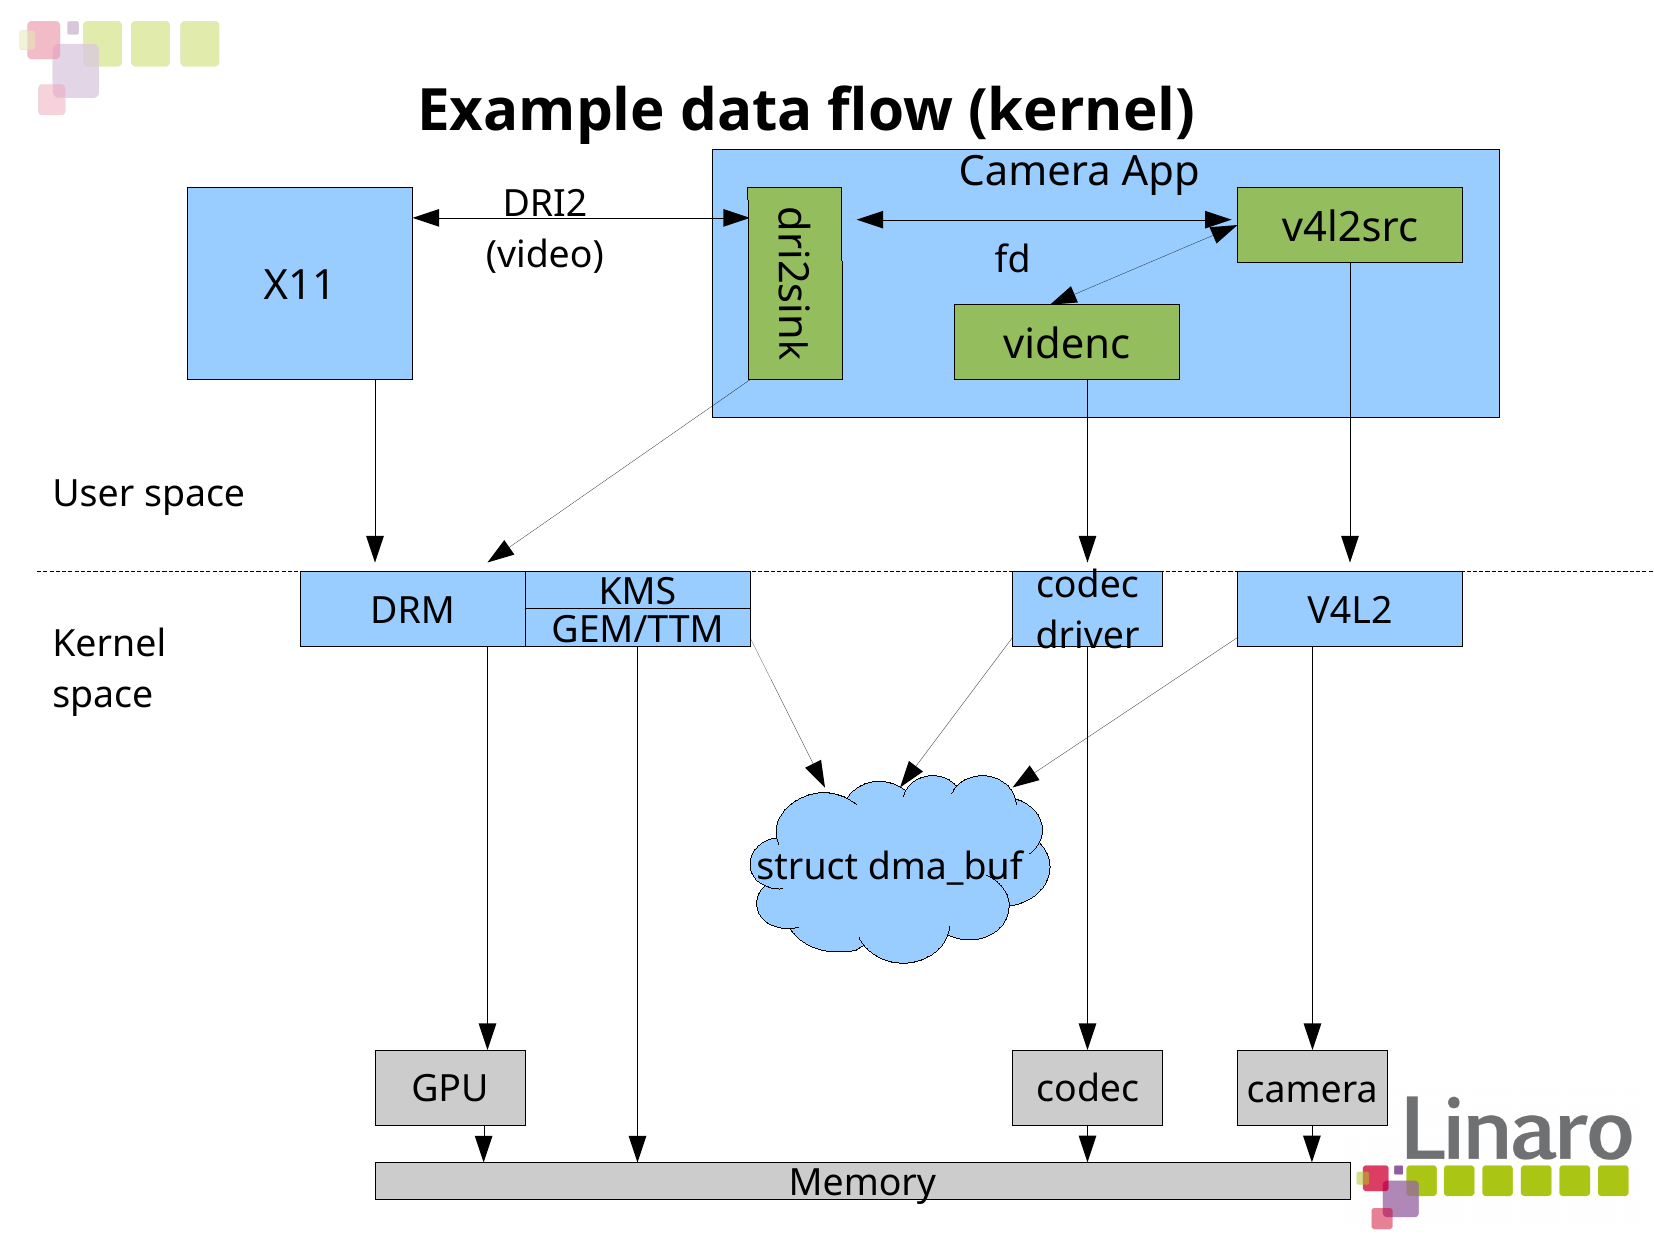

Example data flow (kernel)
Camera App
DRI2 (video)
X11
v4l2src
fd
dri2sink
videnc
User space
DRM
KMS
codec
driver
V4L2
Kernel space
GEM/TTM
struct dma_buf
GPU
codec
camera
Memory